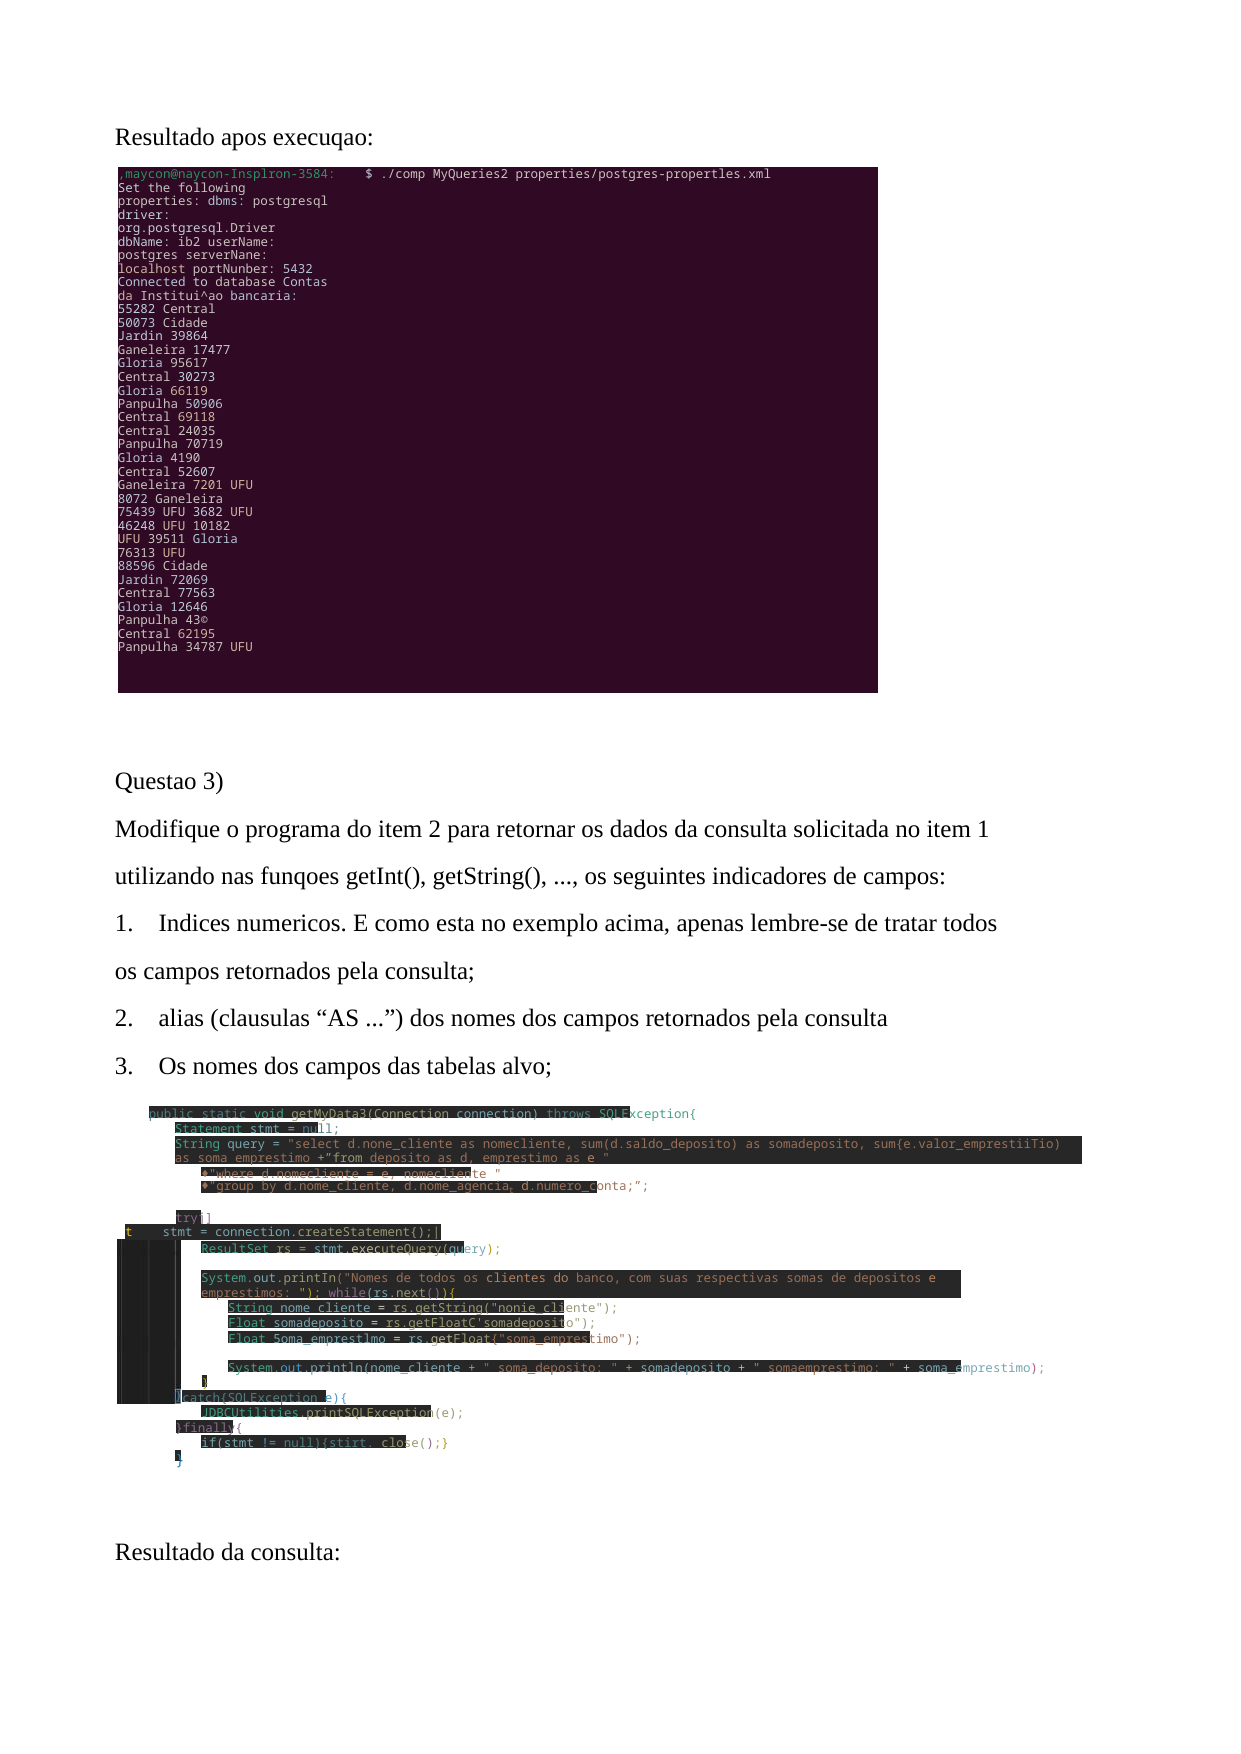

Resultado apos execuqao:
,maycon@naycon-Insplron-3584: $ ./comp MyQueries2 properties/postgres-propertles.xml
Set the following properties: dbms: postgresql driver: org.postgresql.Driver dbName: ib2 userName: postgres serverNane: localhost portNunber: 5432 Connected to database Contas da Institui^ao bancaria:
55282 Central 50073 Cidade Jardin 39864 Ganeleira 17477 Gloria 95617 Central 30273 Gloria 66119 Panpulha 50906 Central 69118 Central 24035 Panpulha 70719 Gloria 4190 Central 52607 Ganeleira 7201 UFU 8072 Ganeleira 75439 UFU 3682 UFU 46248 UFU 10182 UFU 39511 Gloria 76313 UFU
88596 Cidade Jardin 72069 Central 77563 Gloria 12646 Panpulha 43© Central 62195 Panpulha 34787 UFU
Questao 3)
Modifique o programa do item 2 para retornar os dados da consulta solicitada no item 1 utilizando nas funqoes getInt(), getString(), ..., os seguintes indicadores de campos:
1. Indices numericos. E como esta no exemplo acima, apenas lembre-se de tratar todos os campos retornados pela consulta;
2. alias (clausulas “AS ...”) dos nomes dos campos retornados pela consulta
3. Os nomes dos campos das tabelas alvo;
public static void getMyData3(Connection connection) throws SQLException{
Statement stmt = null;
String query = "select d.none_cliente as nomecliente, sum(d.saldo_deposito) as somadeposito, sum{e.valor_emprestiiTio) as soma emprestimo +”from deposito as d, emprestimo as e "
♦"where d.nomecliente = e, nomecliente "
♦"group by d.nome_cliente, d.nome_agenciat d.numero_conta;”;
tryj]
t stmt = connection.createStatement{);|
ResultSet rs = stmt.executeQuery(query);
System.out.printIn("Nomes de todos os clientes do banco, com suas respectivas somas de depositos e emprestimos: "); while(rs.next()){
String nome cliente = rs.getString("nonie_cliente");
Float somadeposito = rs.getFloatC'somadeposito");
Float 5oma_emprestlmo = rs.getFloat{"soma_emprestimo");
System.out.println(nome_cliente + " soma_deposito: " + somadeposito + " somaemprestimo: " + soma_emprestimo);
}
catch{SOLException e){
JDBCUtilities.printSQLException(e);
}finally{
if(stmt != null){stirt. close();}
}
Resultado da consulta: